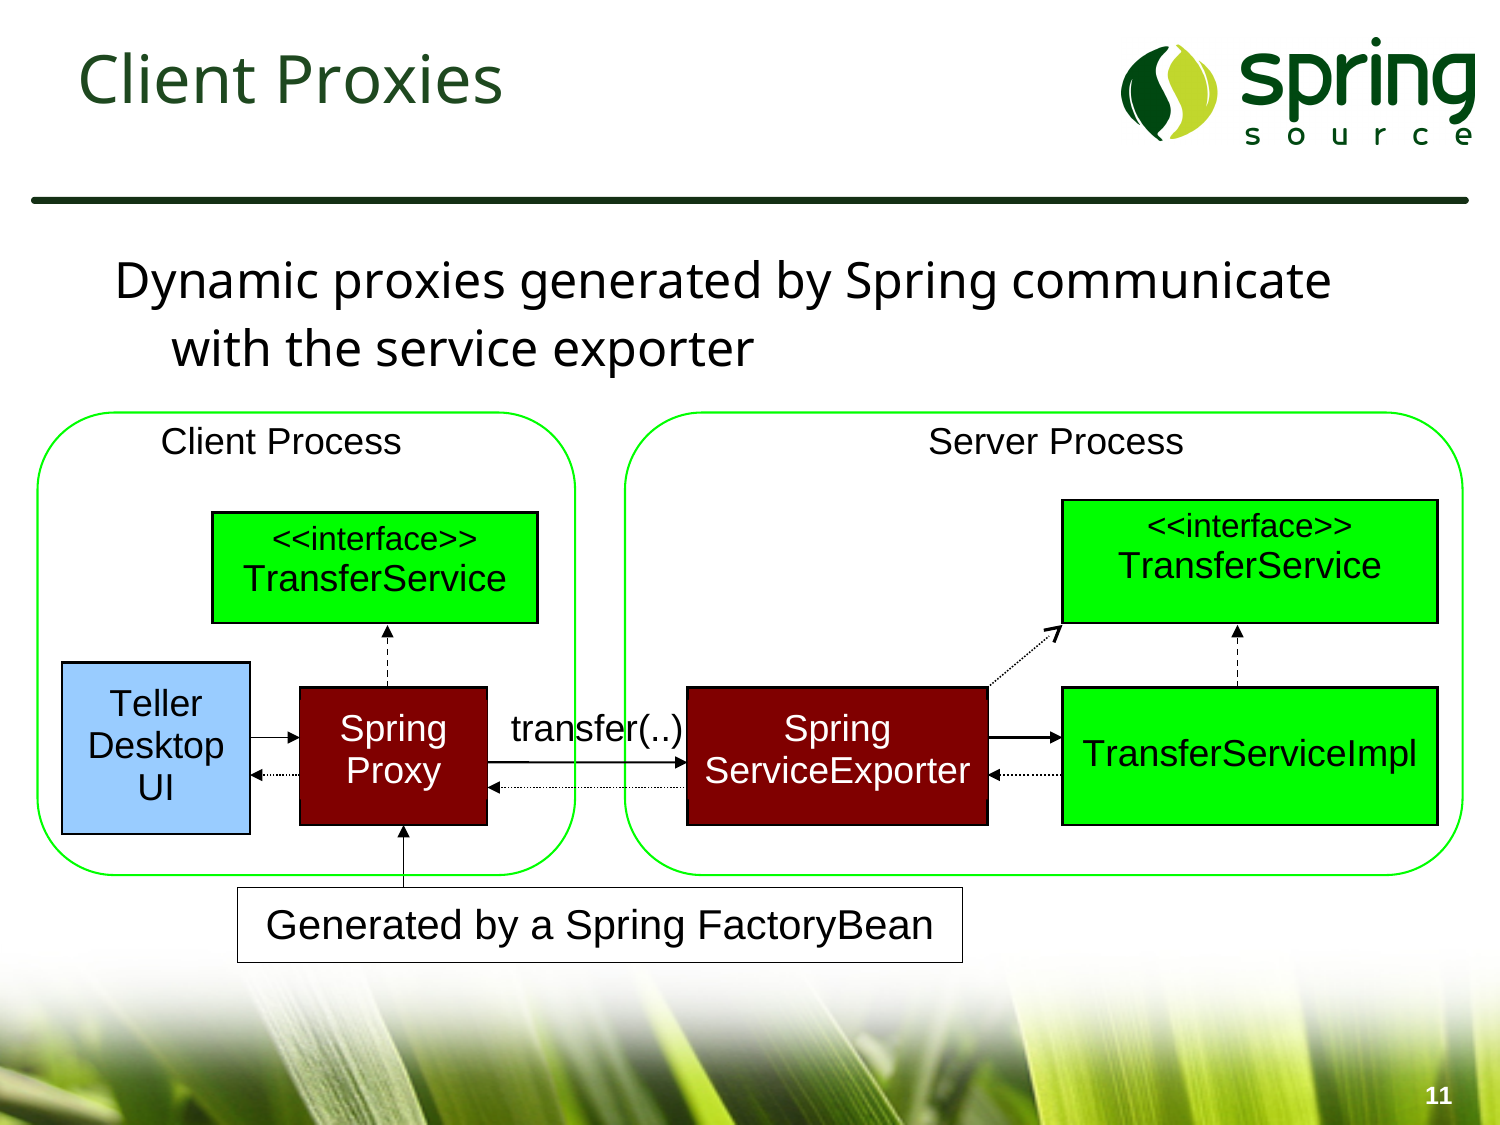

# Client Proxies
Dynamic proxies generated by Spring communicate with the service exporter
Client Process
<<interface>>
TransferService
Teller
Desktop
UI
Spring
Proxy
 transfer(..)
Server Process
<<interface>>
TransferService
Spring
ServiceExporter
TransferServiceImpl
Generated by a Spring FactoryBean